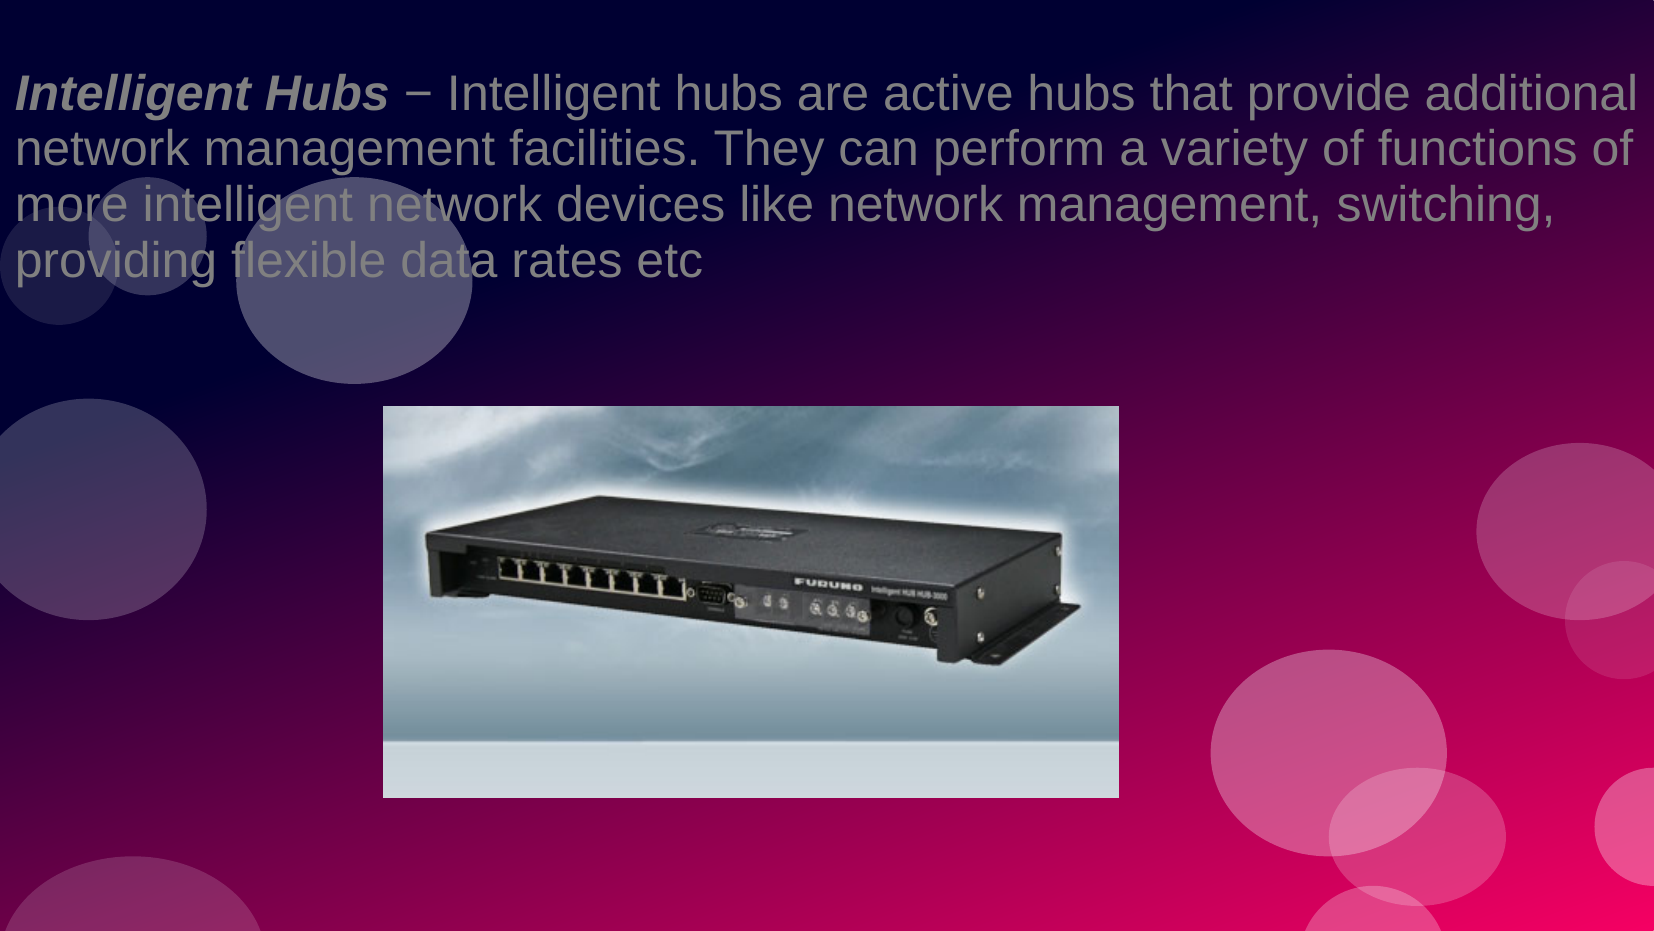

Intelligent Hubs − Intelligent hubs are active hubs that provide additional network management facilities. They can perform a variety of functions of more intelligent network devices like network management, switching, providing flexible data rates etc